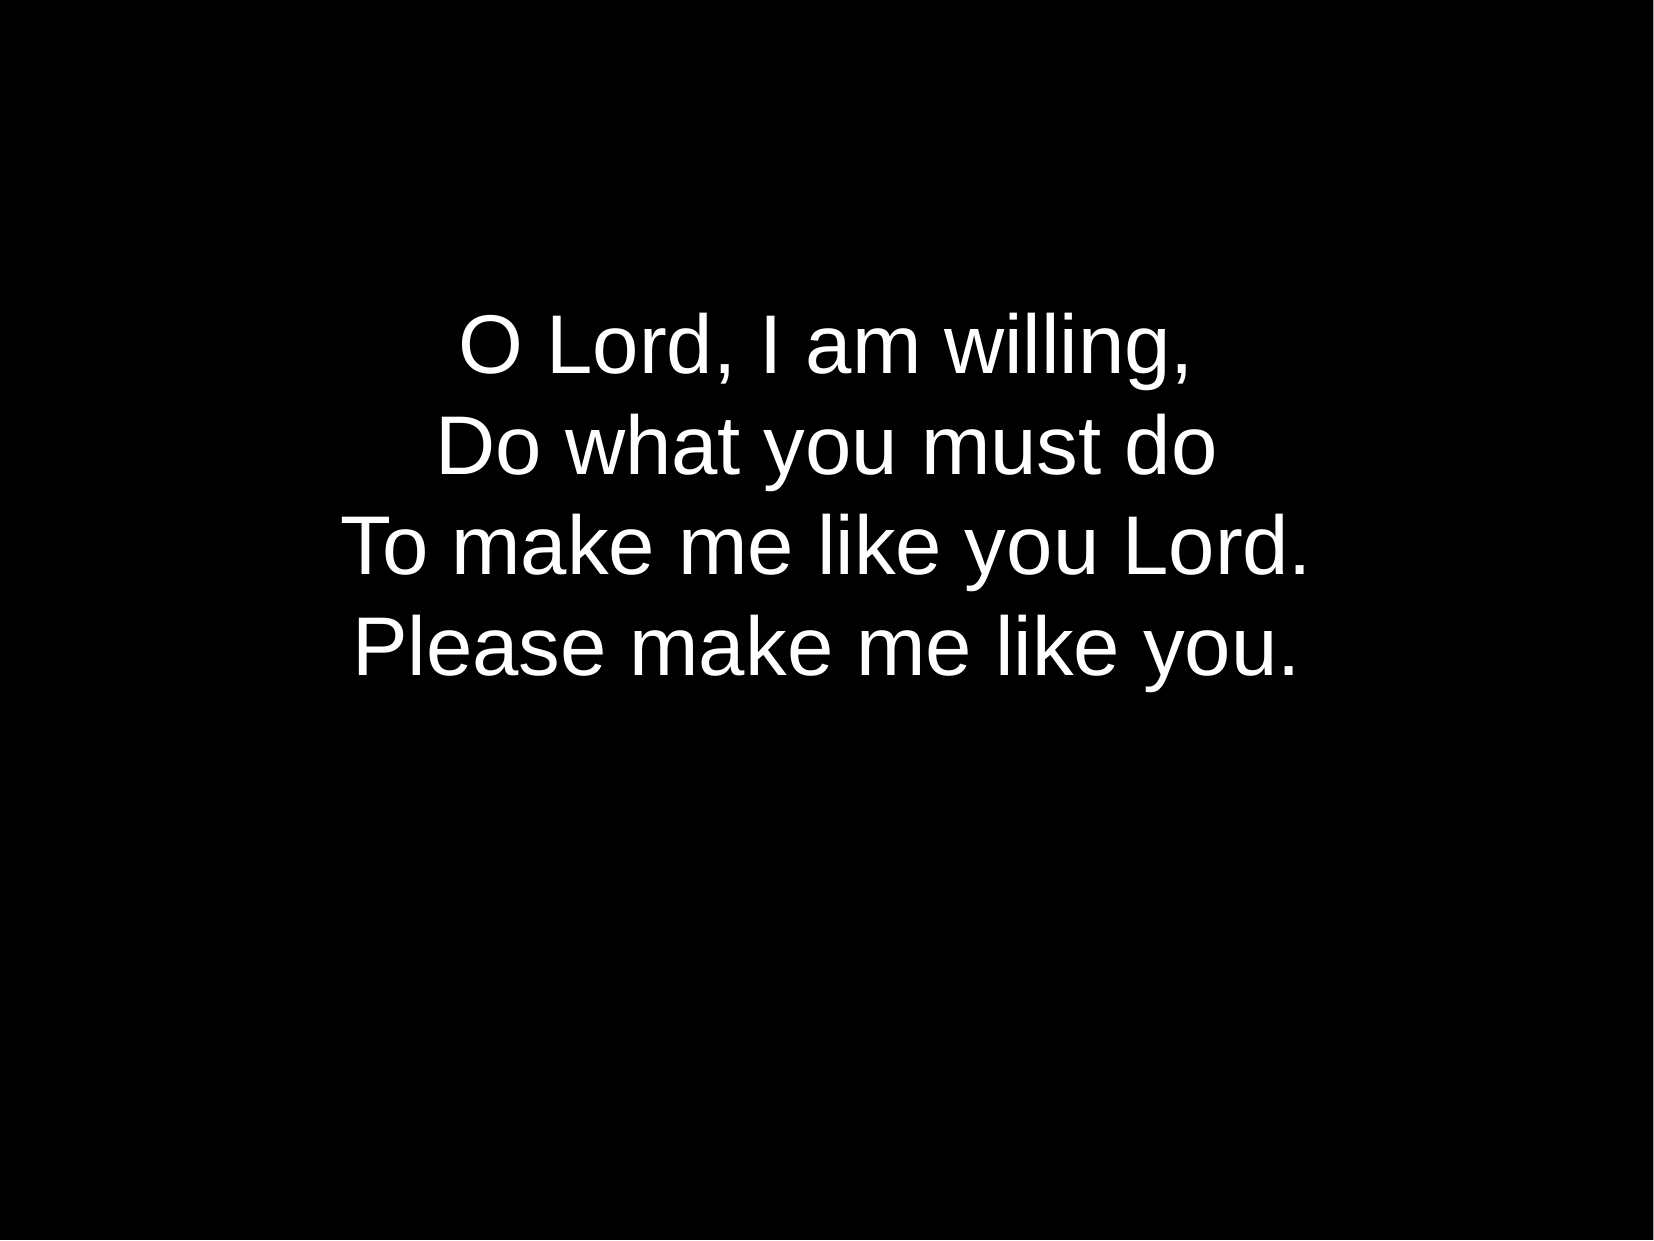

#
O Lord, I am willing,
Do what you must do
To make me like you Lord.
Please make me like you.